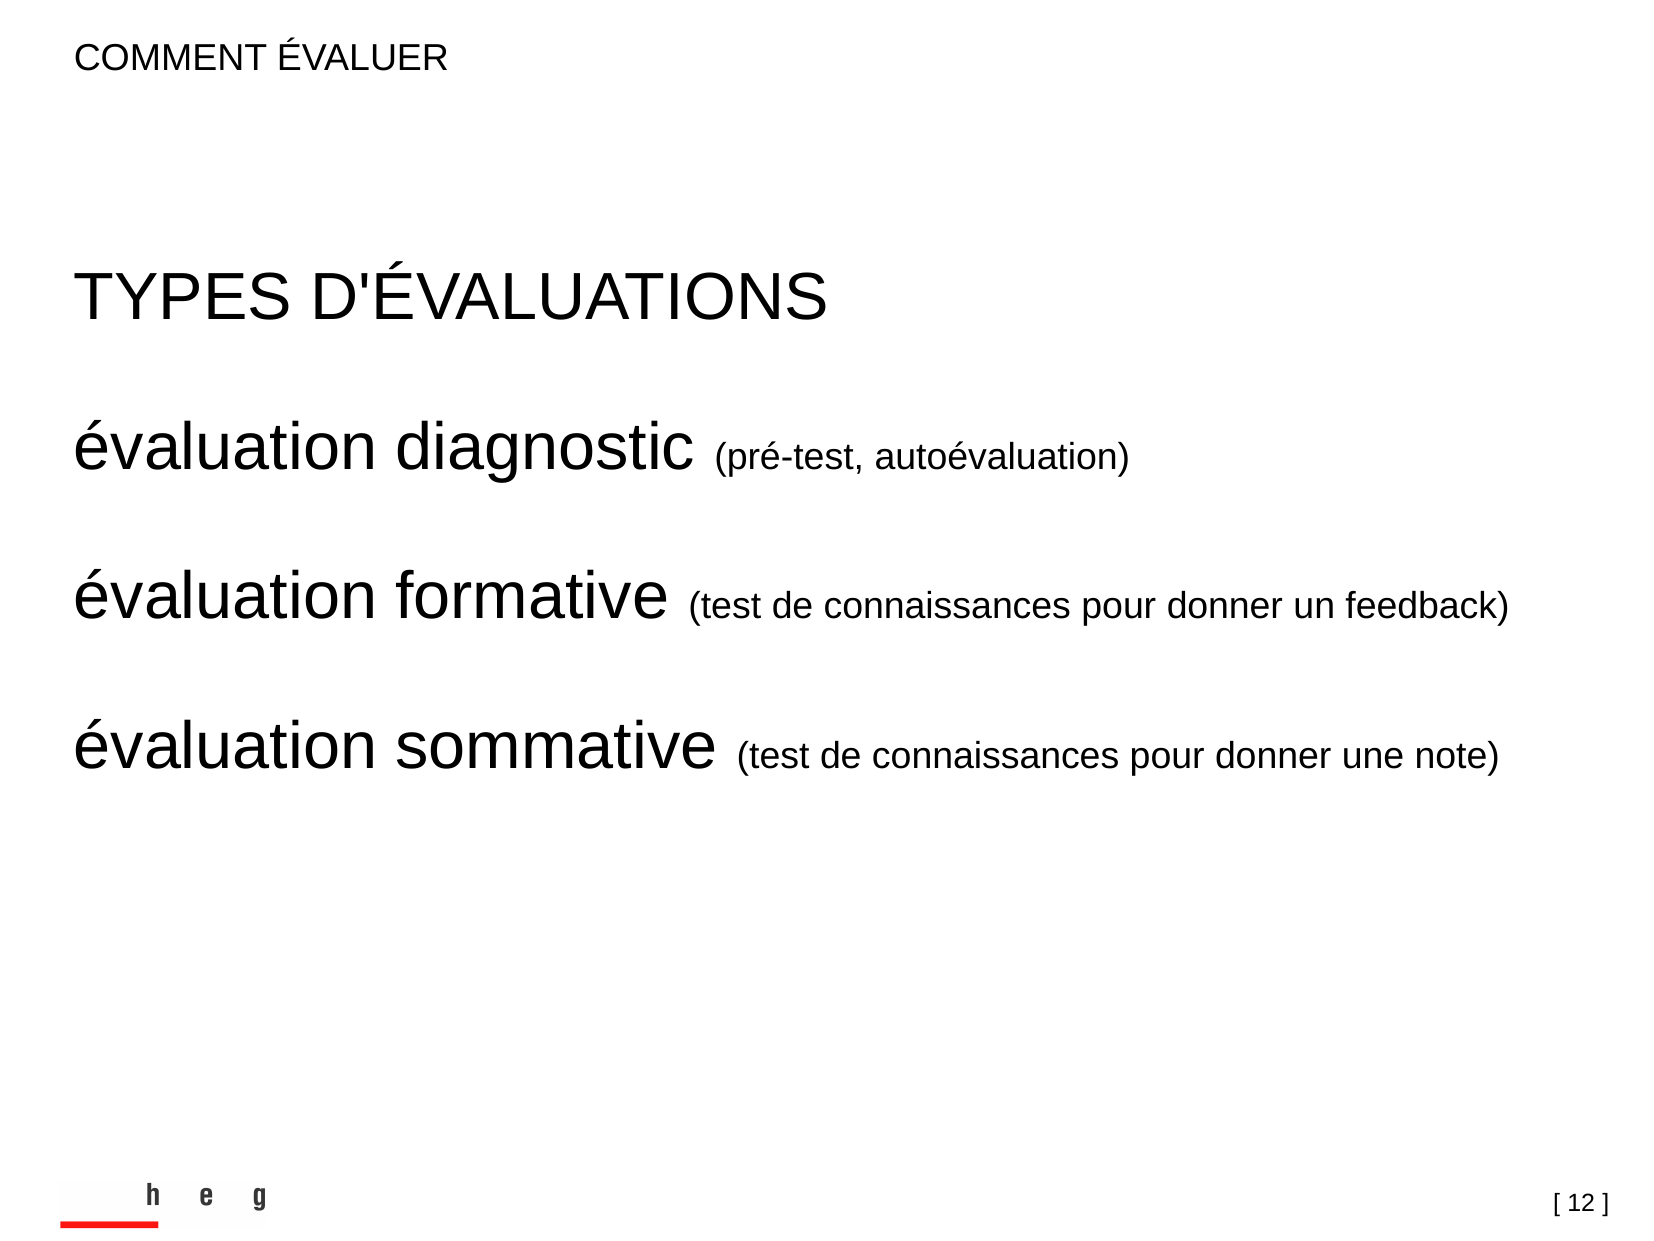

COMMENT ÉVALUER
TYPES D'ÉVALUATIONS
évaluation diagnostic (pré-test, autoévaluation)
évaluation formative (test de connaissances pour donner un feedback)
évaluation sommative (test de connaissances pour donner une note)